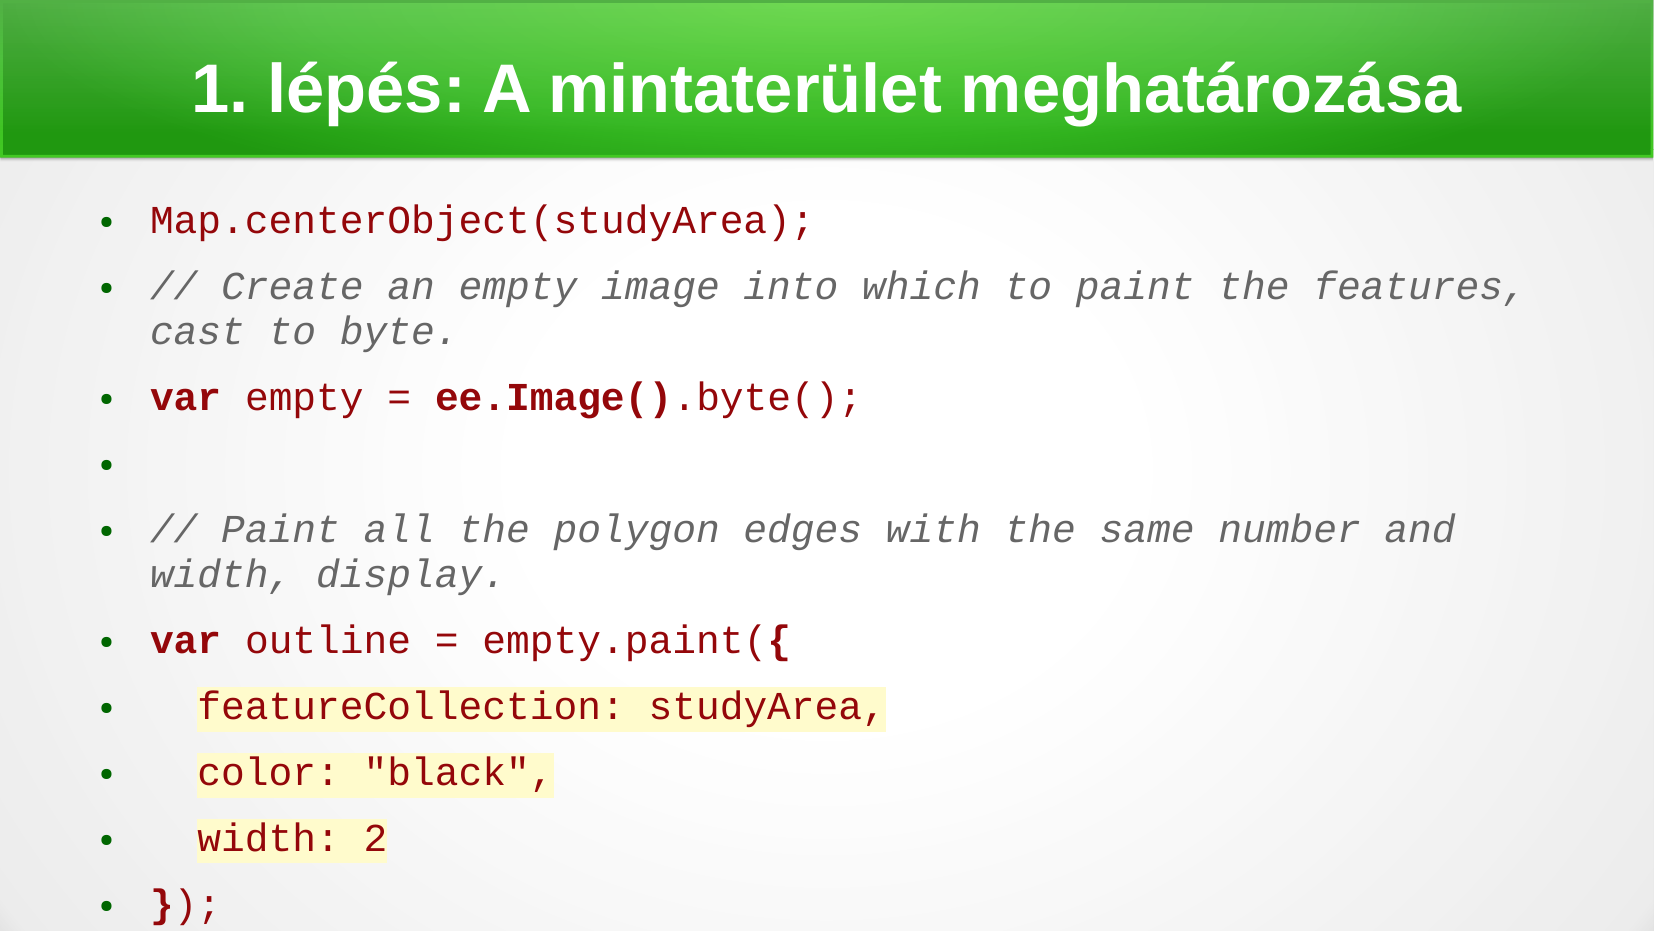

# 1. lépés: A mintaterület meghatározása
Map.centerObject(studyArea);
// Create an empty image into which to paint the features, cast to byte.
var empty = ee.Image().byte();
// Paint all the polygon edges with the same number and width, display.
var outline = empty.paint({
 featureCollection: studyArea,
 color: "black",
 width: 2
});